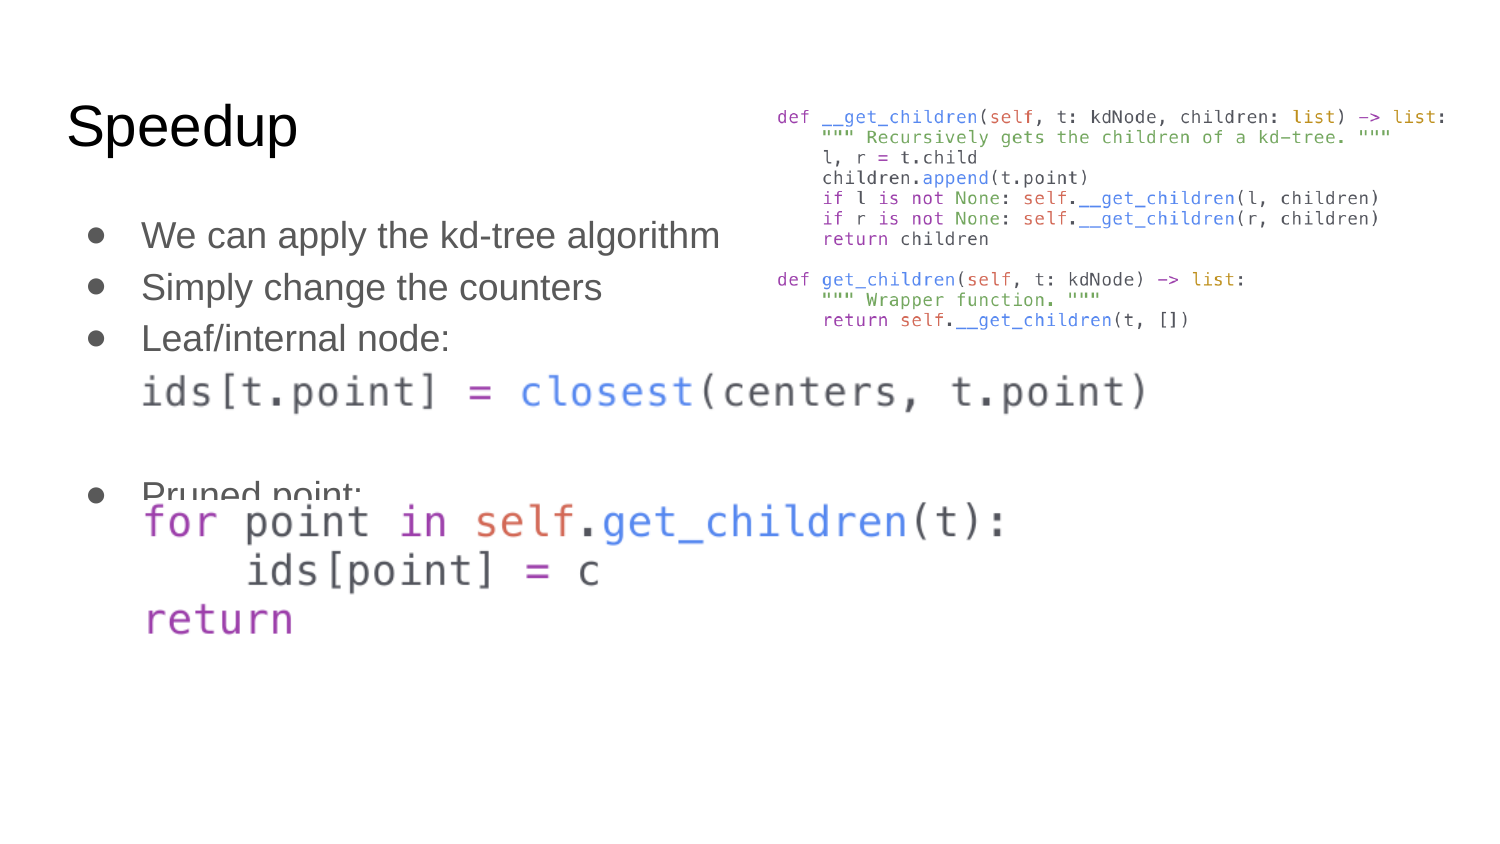

# Speedup
We can apply the kd-tree algorithm
Simply change the counters
Leaf/internal node:
D
Pruned point: